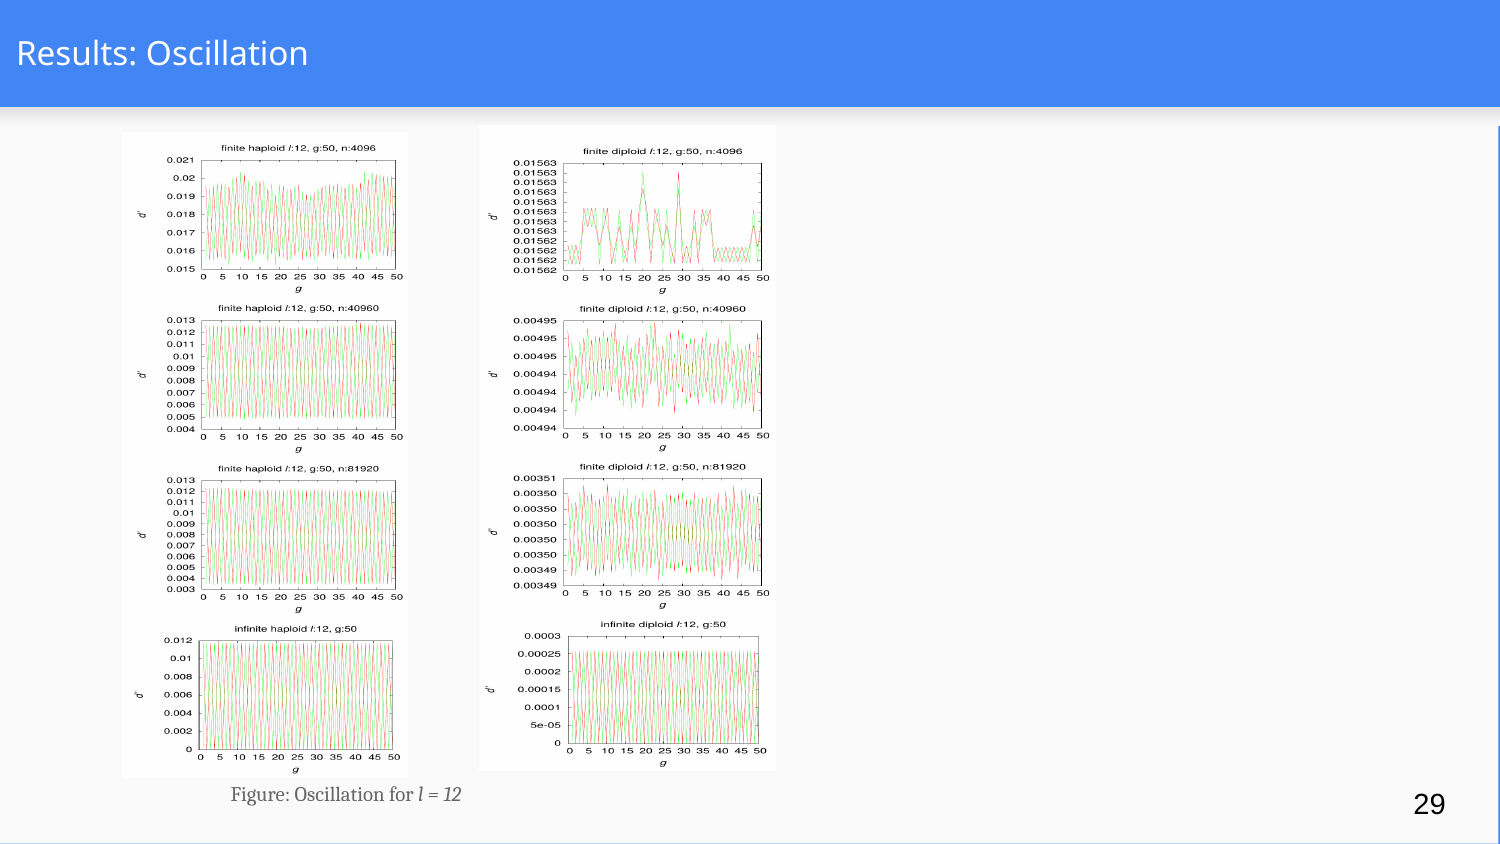

# Results: Oscillation
29
Figure: Oscillation for l = 12